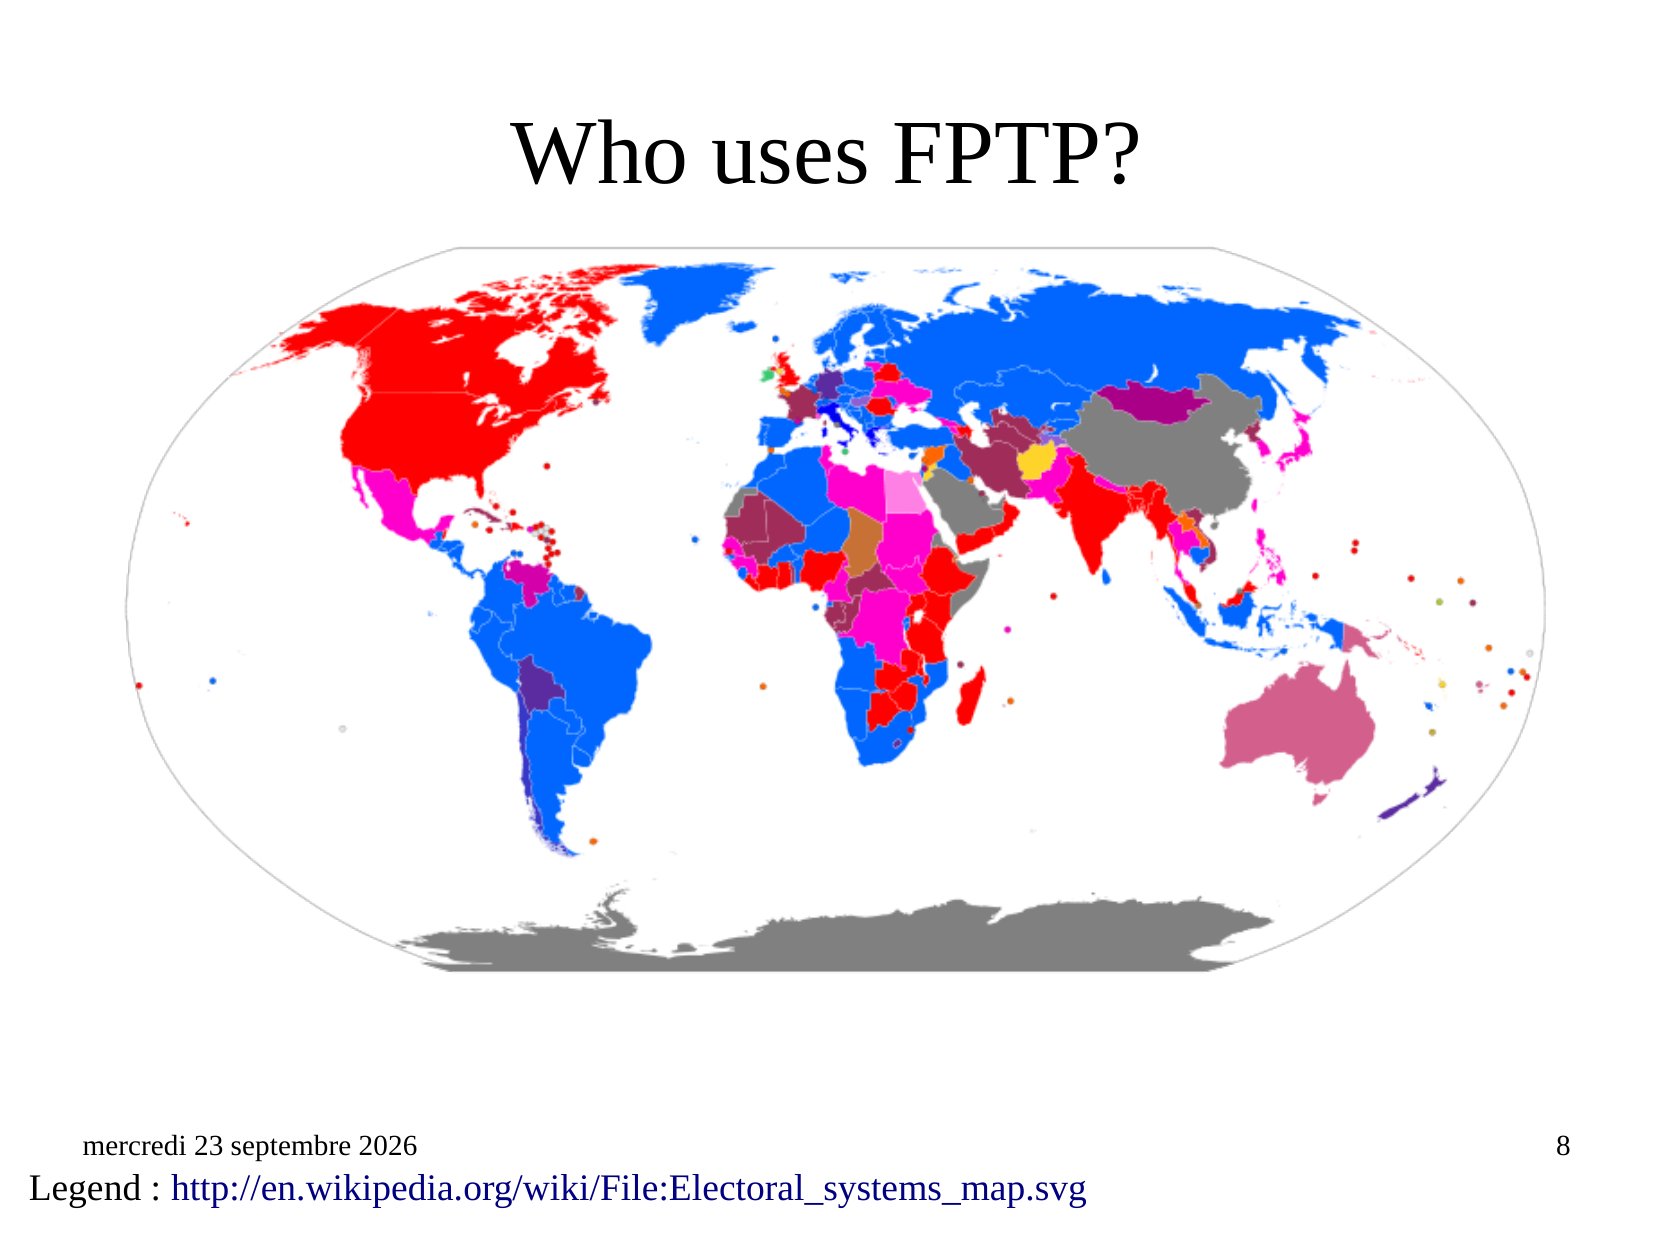

# Who uses FPTP?
8
Legend : http://en.wikipedia.org/wiki/File:Electoral_systems_map.svg